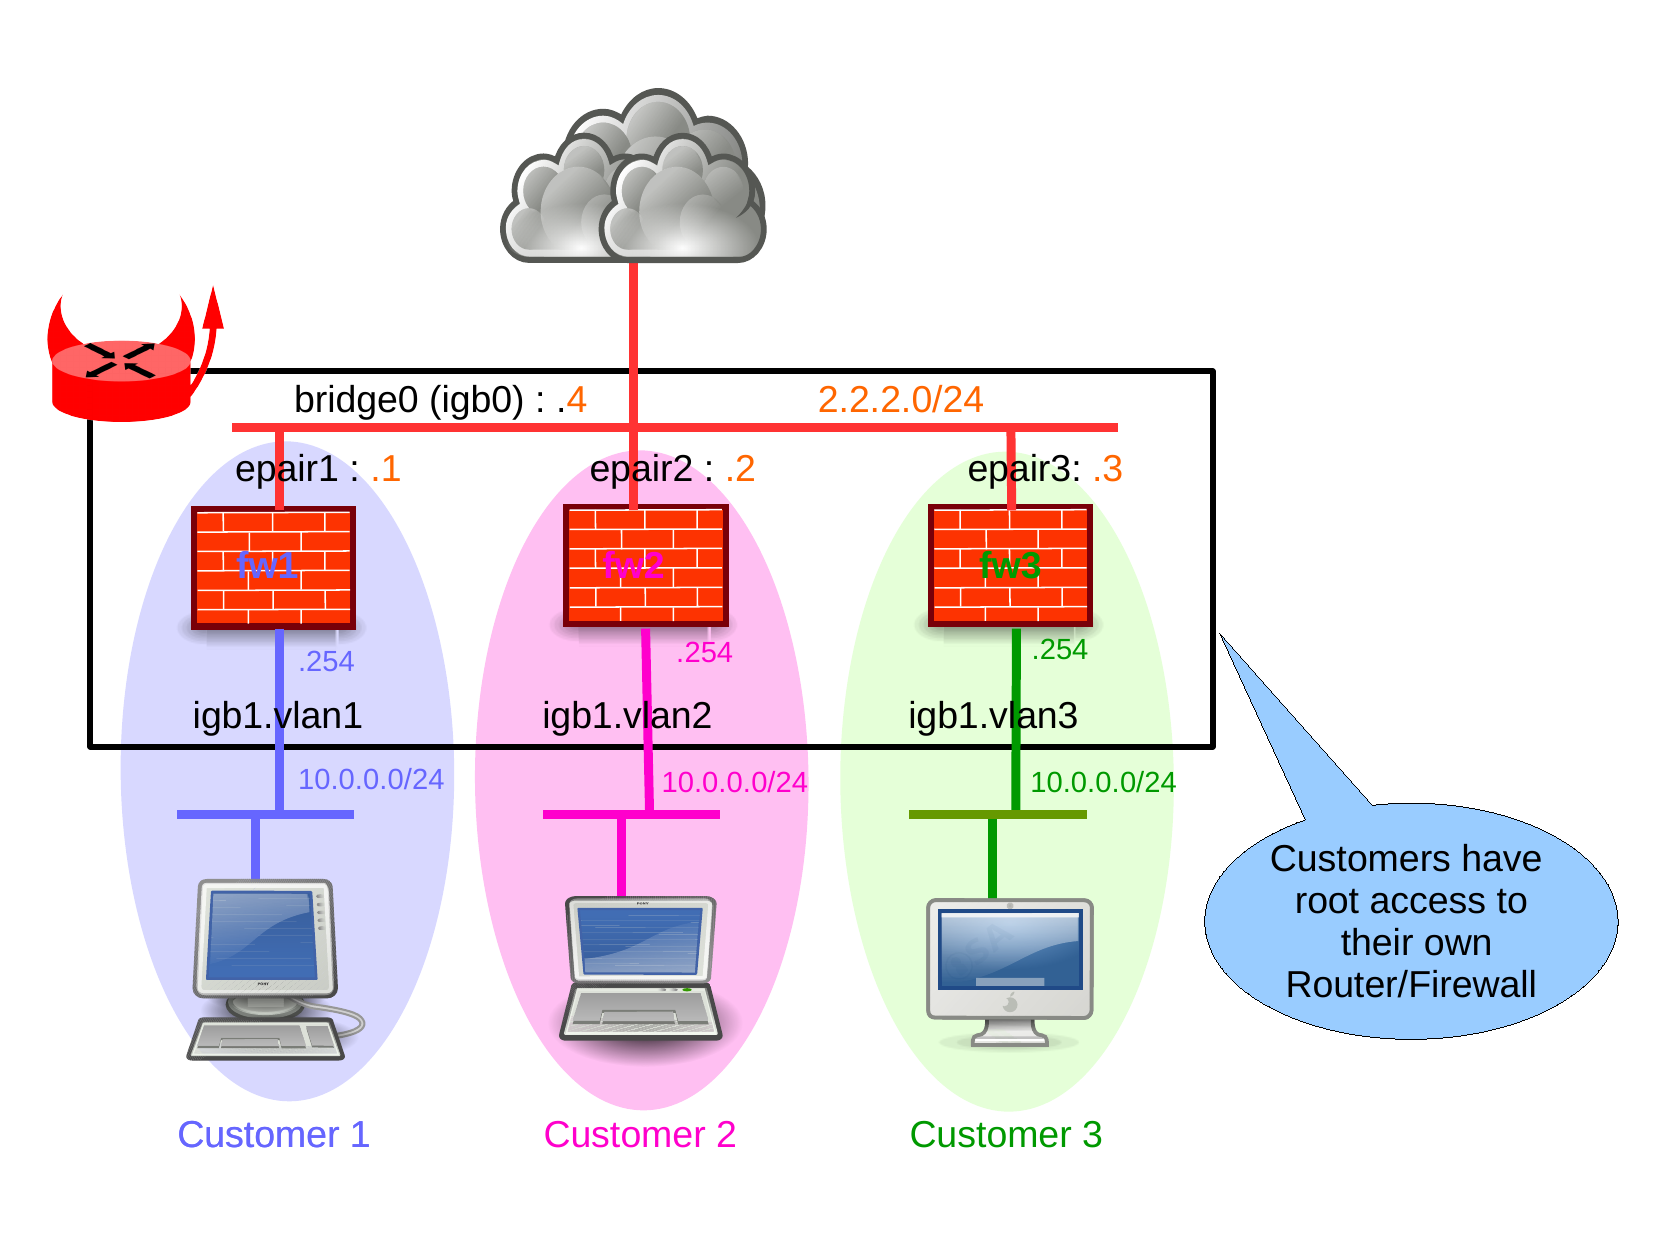

2.2.2.0/24
bridge0 (igb0) : .4
epair2 : .2
epair3: .3
epair1 : .1
fw1
fw2
fw3
.254
.254
.254
igb1.vlan1
igb1.vlan2
igb1.vlan3
10.0.0.0/24
10.0.0.0/24
10.0.0.0/24
Customers have
root access to
 their own
Router/Firewall
Customer 1
Customer 1
Customer 2
Customer 3